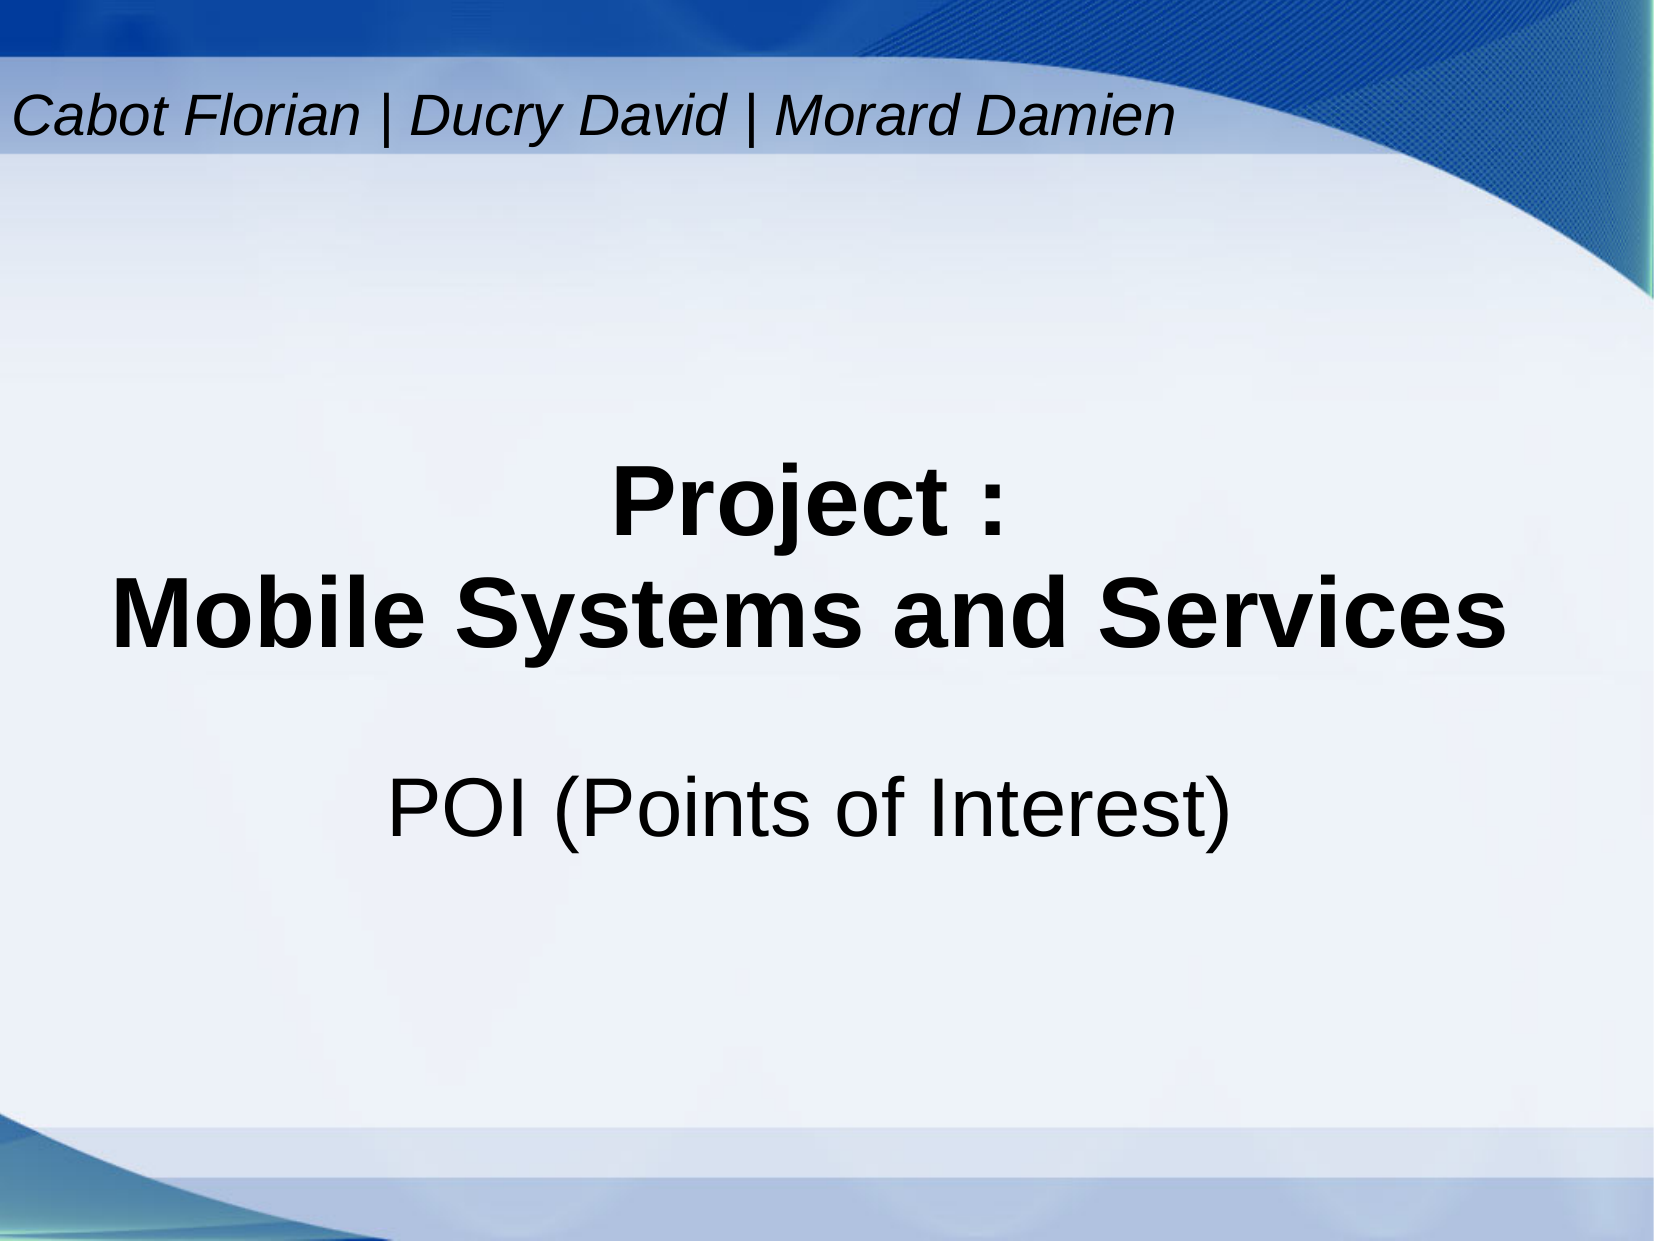

# Cabot Florian | Ducry David | Morard Damien
Project :
Mobile Systems and Services
POI (Points of Interest)